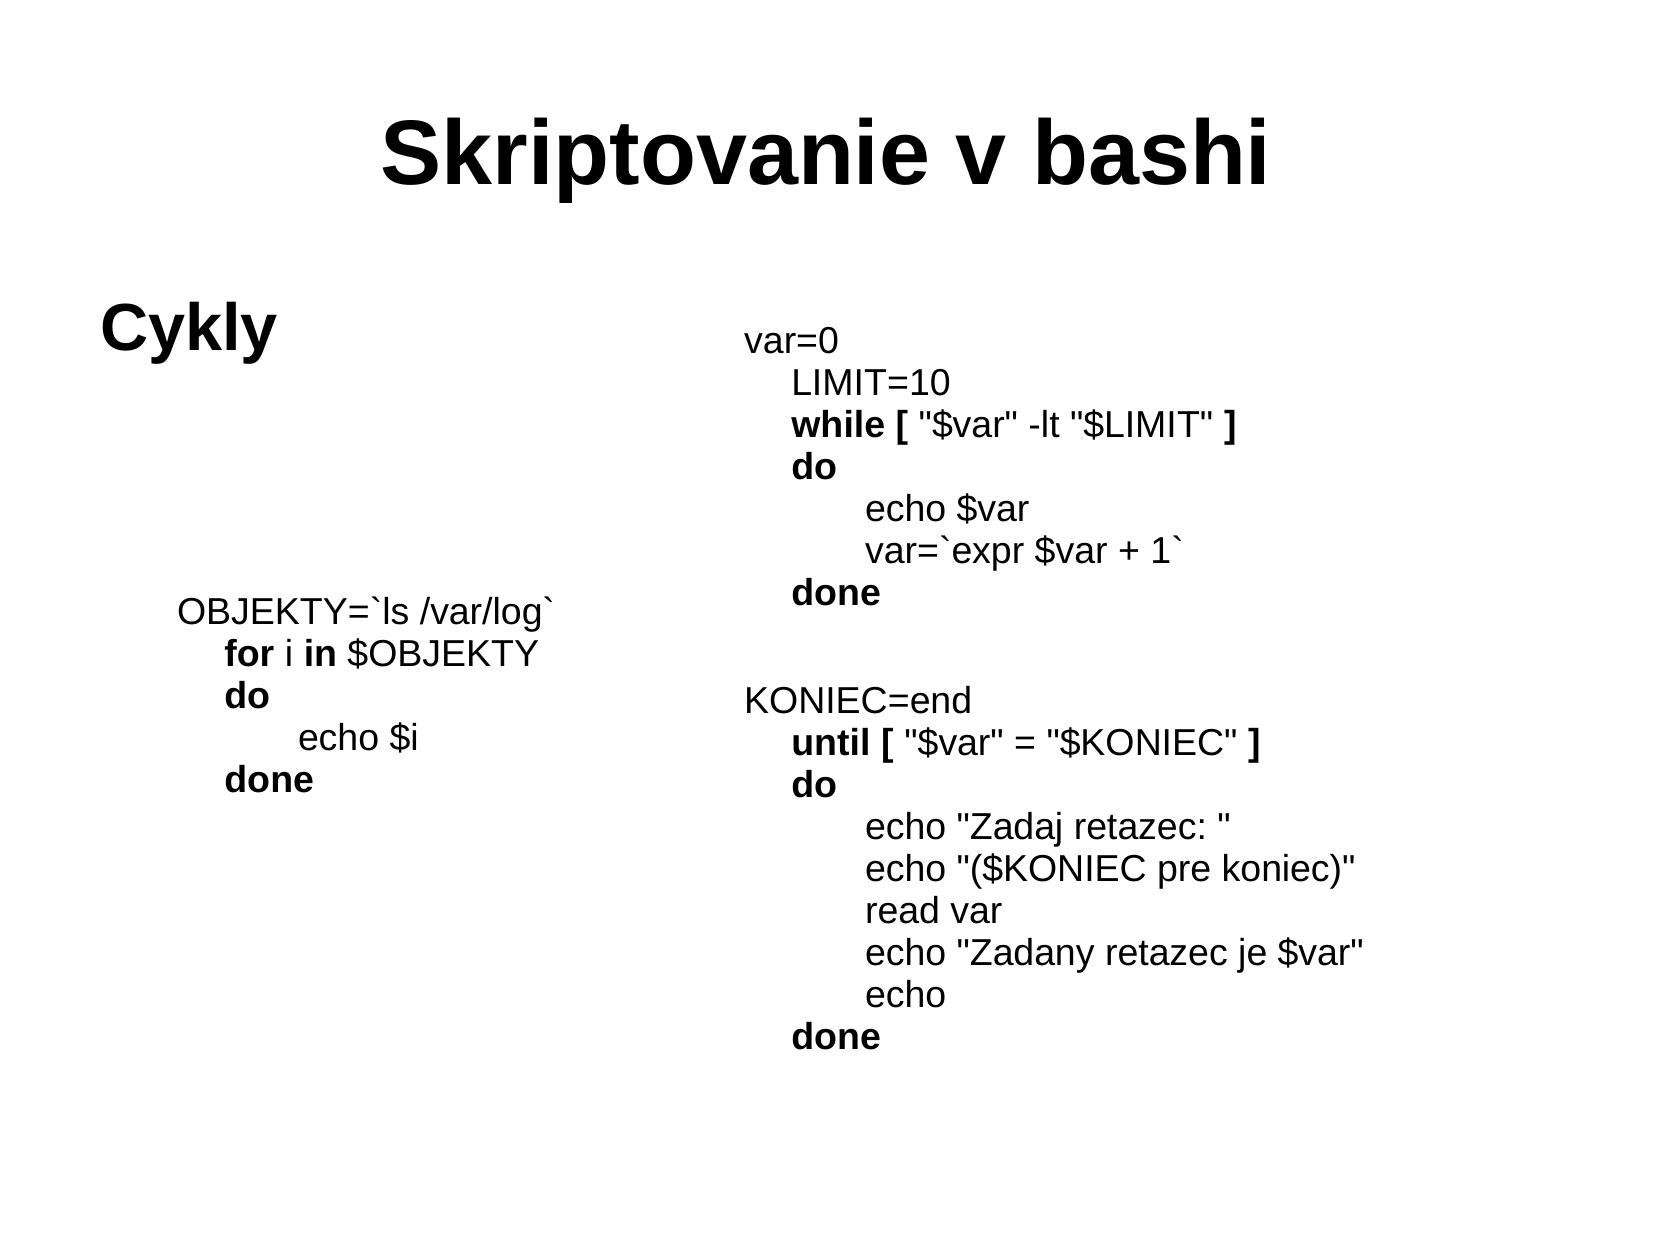

# Skriptovanie v bashi
Cykly
OBJEKTY=`ls /var/log`
for i in $OBJEKTY
do
	echo $i
done
var=0
LIMIT=10
while [ "$var" -lt "$LIMIT" ]
do
	echo $var
	var=`expr $var + 1`
done
KONIEC=end
until [ "$var" = "$KONIEC" ]
do
	echo "Zadaj retazec: "
	echo "($KONIEC pre koniec)"
	read var
	echo "Zadany retazec je $var"
	echo
done